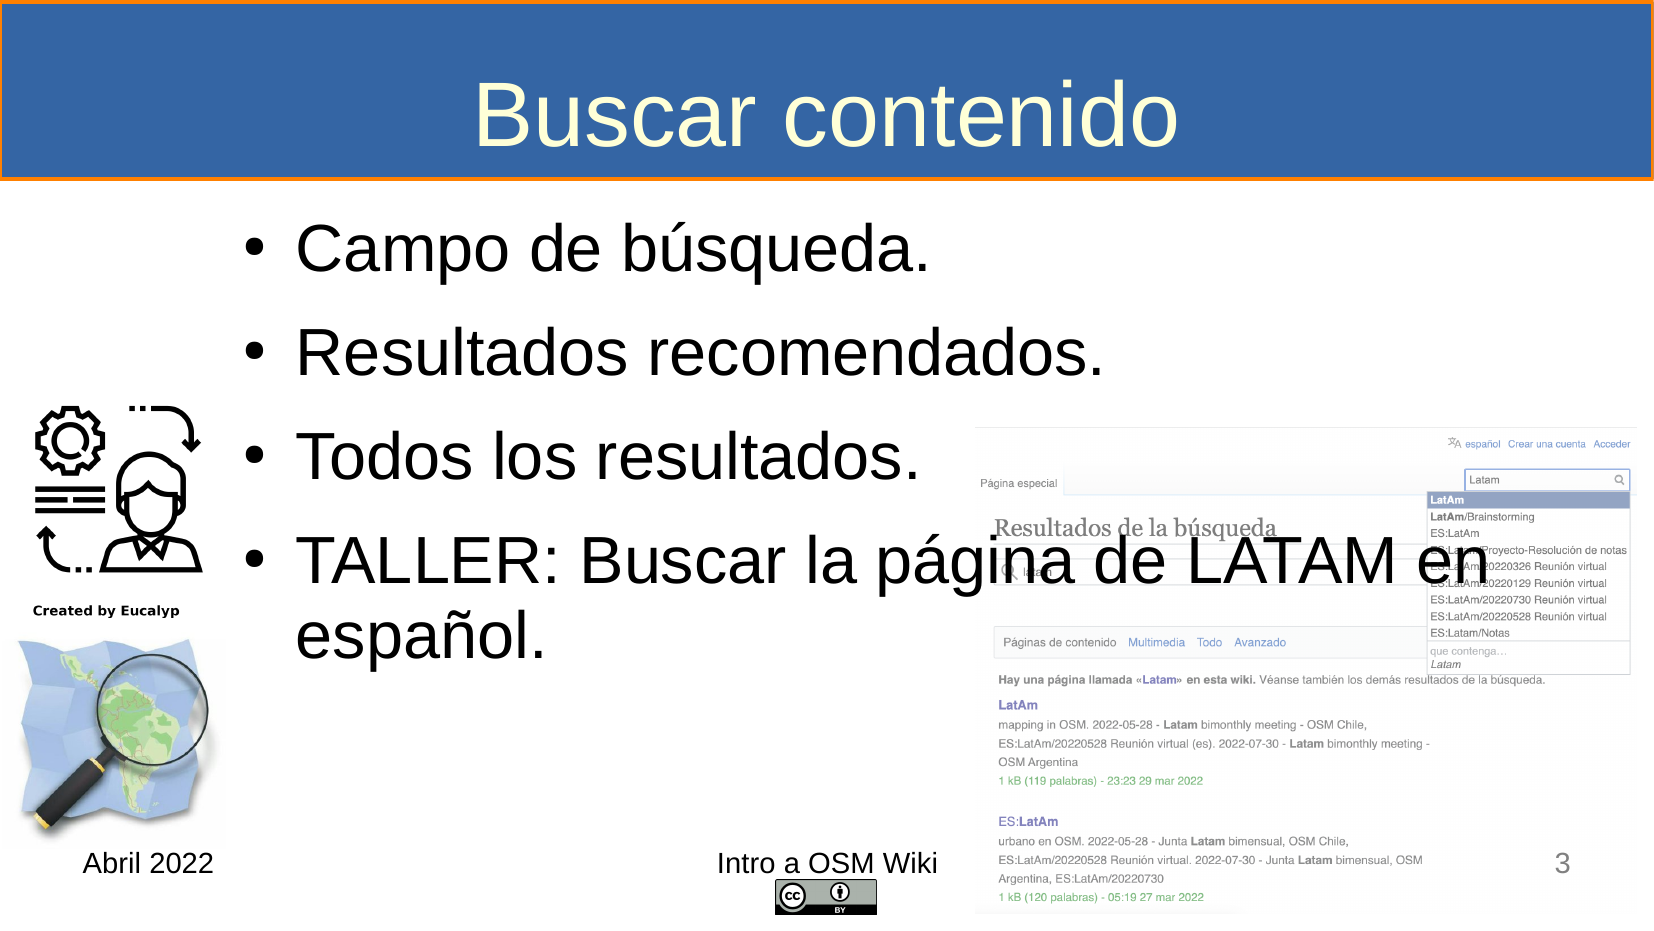

# Buscar contenido
Campo de búsqueda.
Resultados recomendados.
Todos los resultados.
TALLER: Buscar la página de LATAM en español.
Abril 2022
Intro a OSM Wiki
3